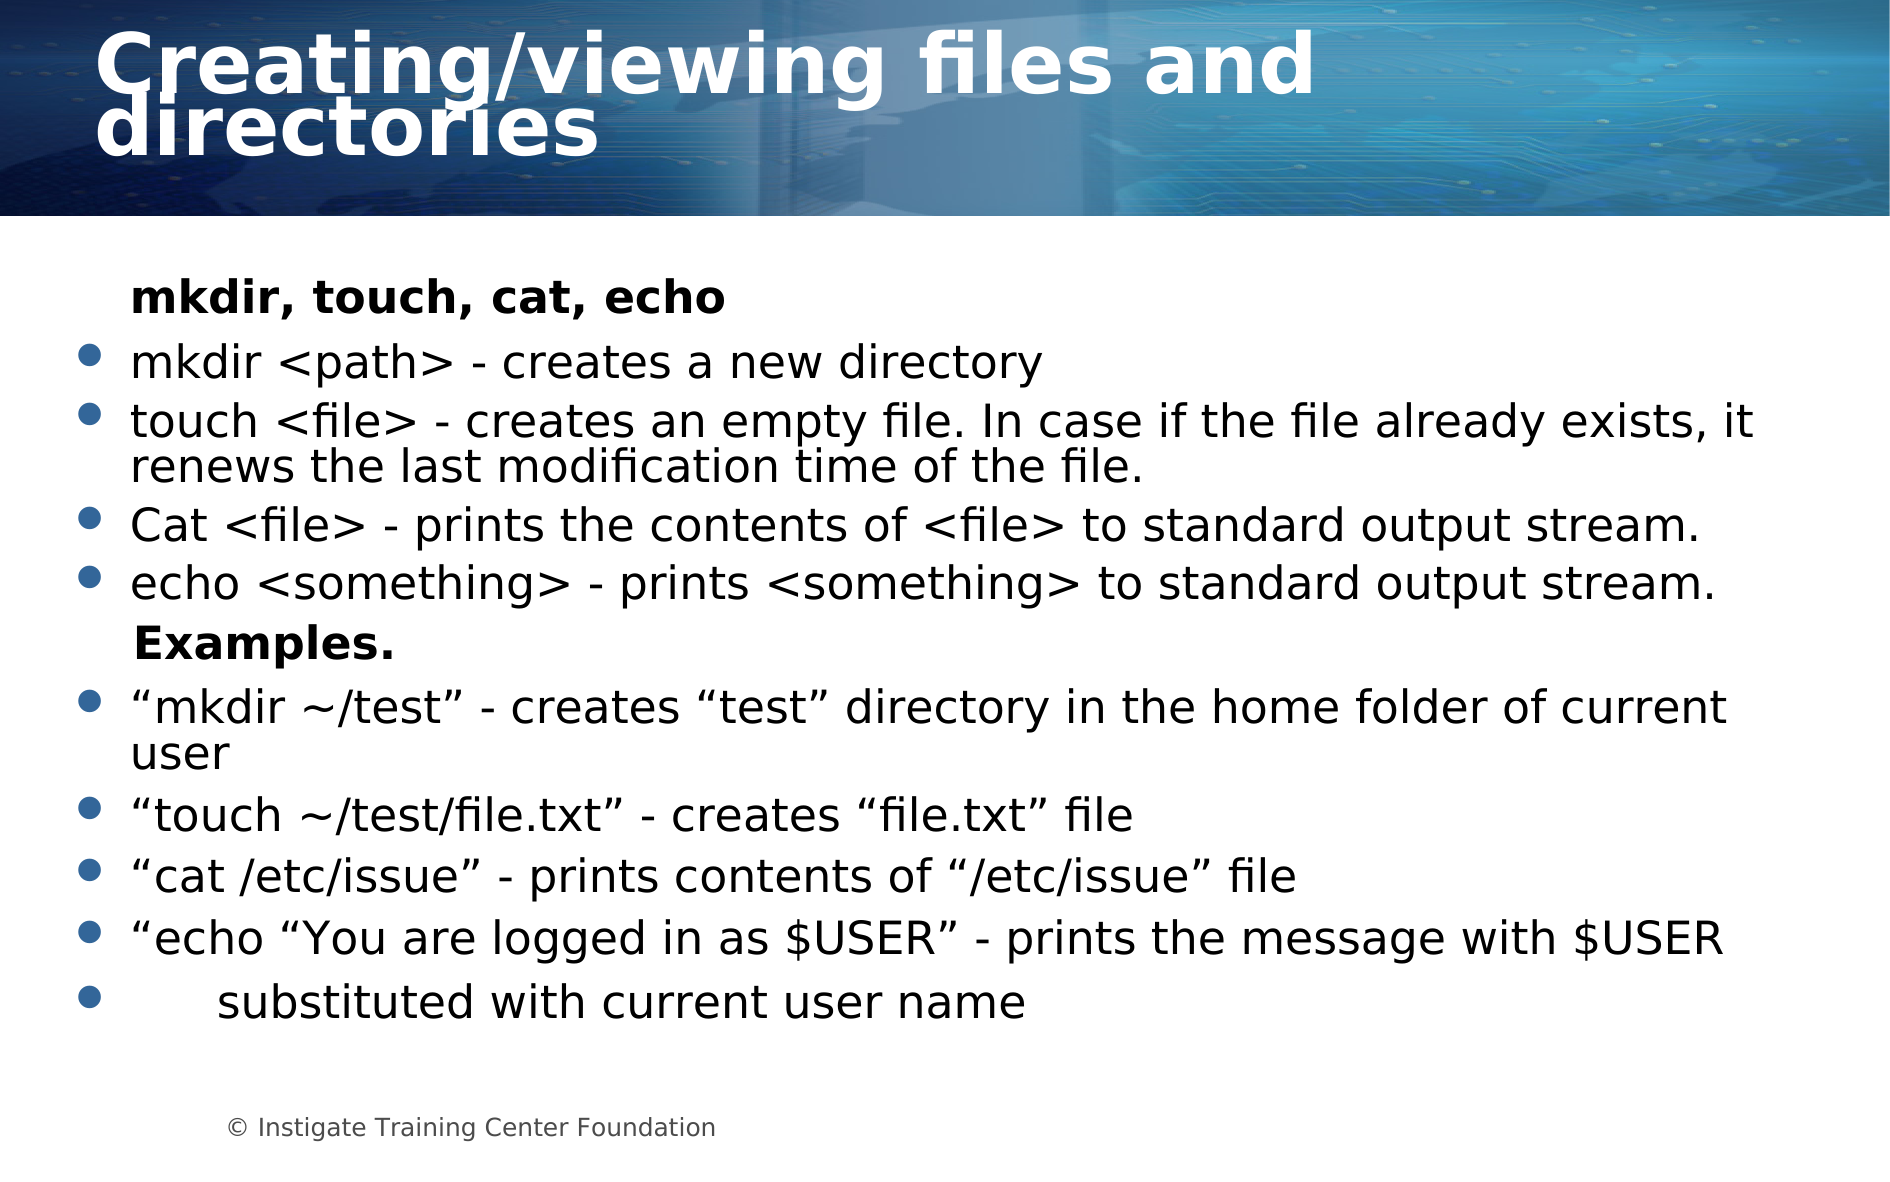

# Creating/viewing files and directories
mkdir, touch, cat, echo
mkdir <path> - creates a new directory
touch <file> - creates an empty file. In case if the file already exists, it renews the last modification time of the file.
Cat <file> - prints the contents of <file> to standard output stream.
echo <something> - prints <something> to standard output stream.
Examples.
“mkdir ~/test” - creates “test” directory in the home folder of current user
“touch ~/test/file.txt” - creates “file.txt” file
“cat /etc/issue” - prints contents of “/etc/issue” file
“echo “You are logged in as $USER” - prints the message with $USER
 substituted with current user name